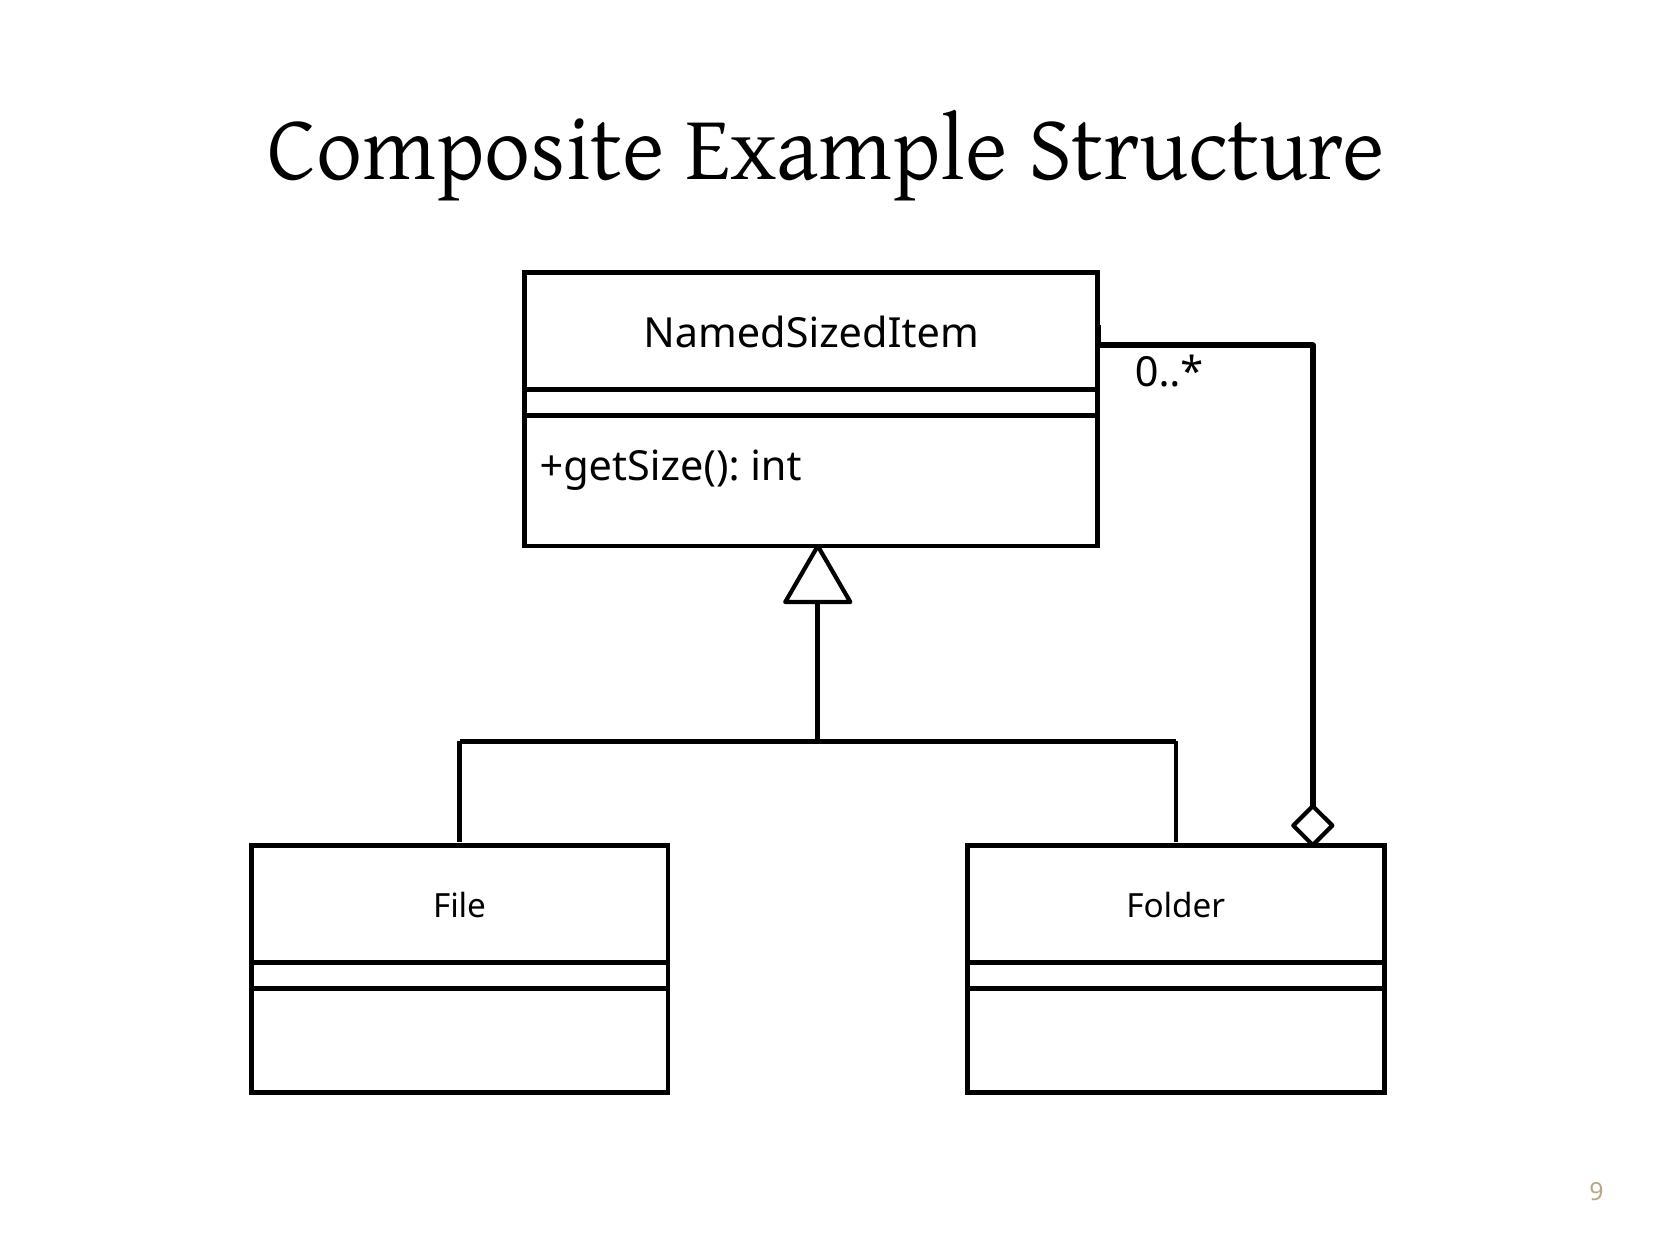

# Composite Example Structure
NamedSizedItem
0..*
+getSize(): int
File
Folder